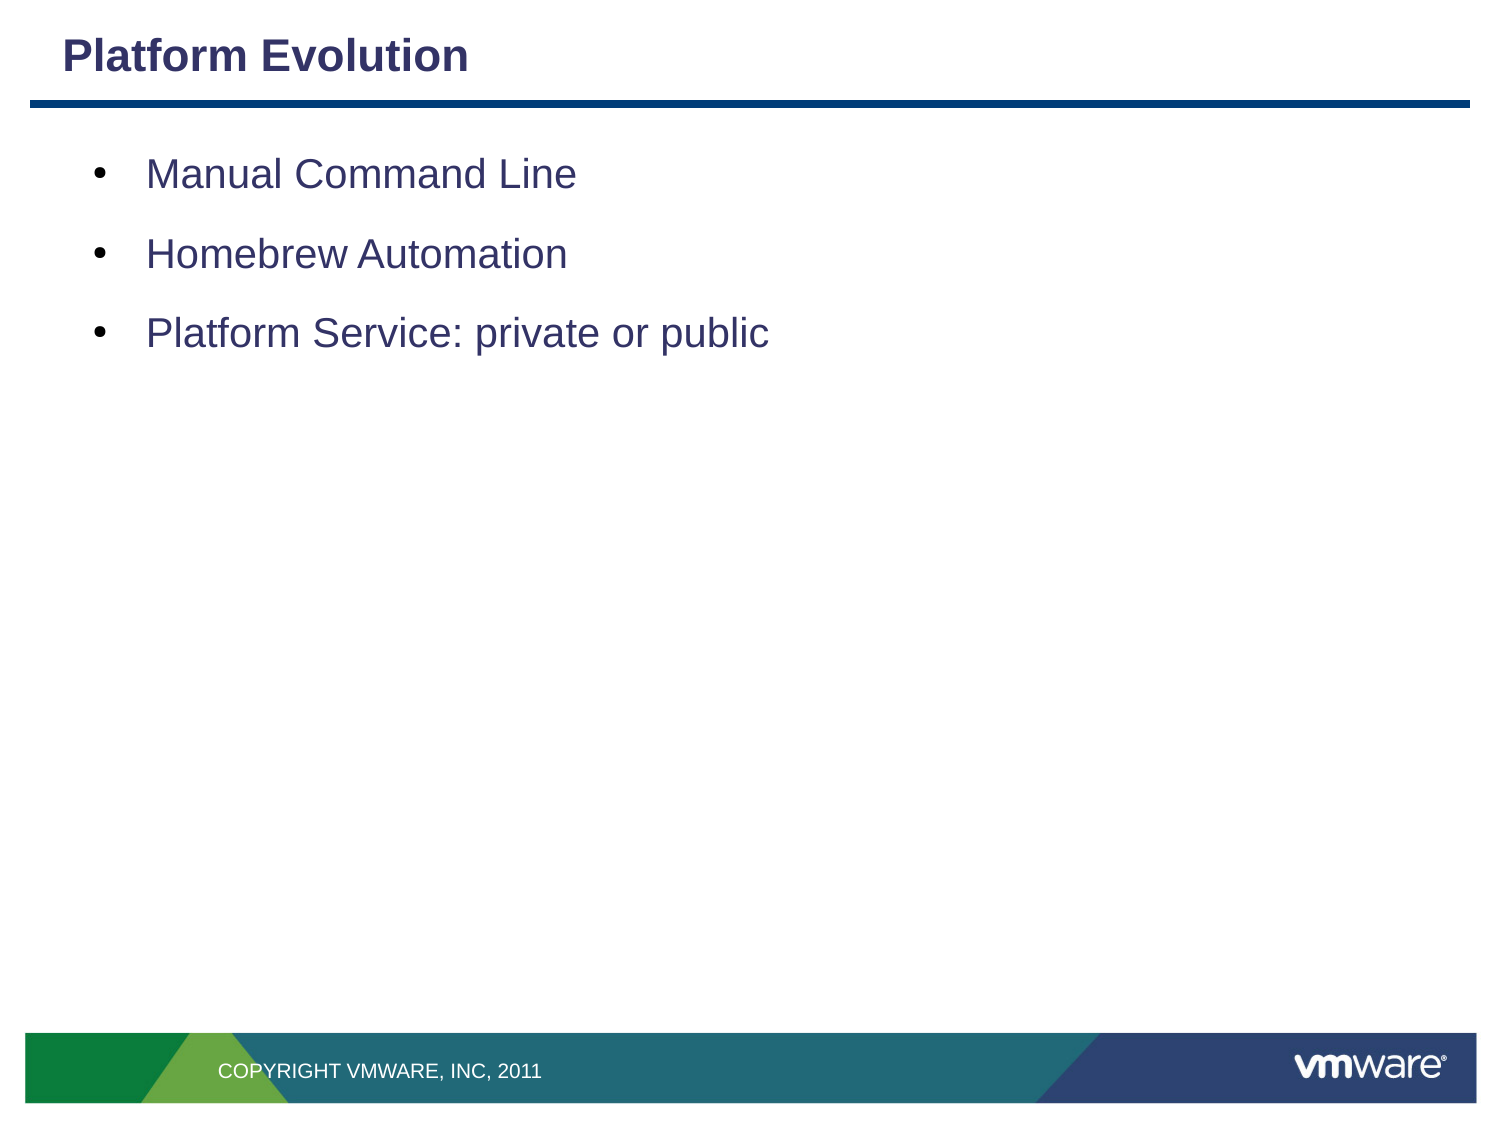

# Platform Evolution
Manual Command Line
Homebrew Automation
Platform Service: private or public